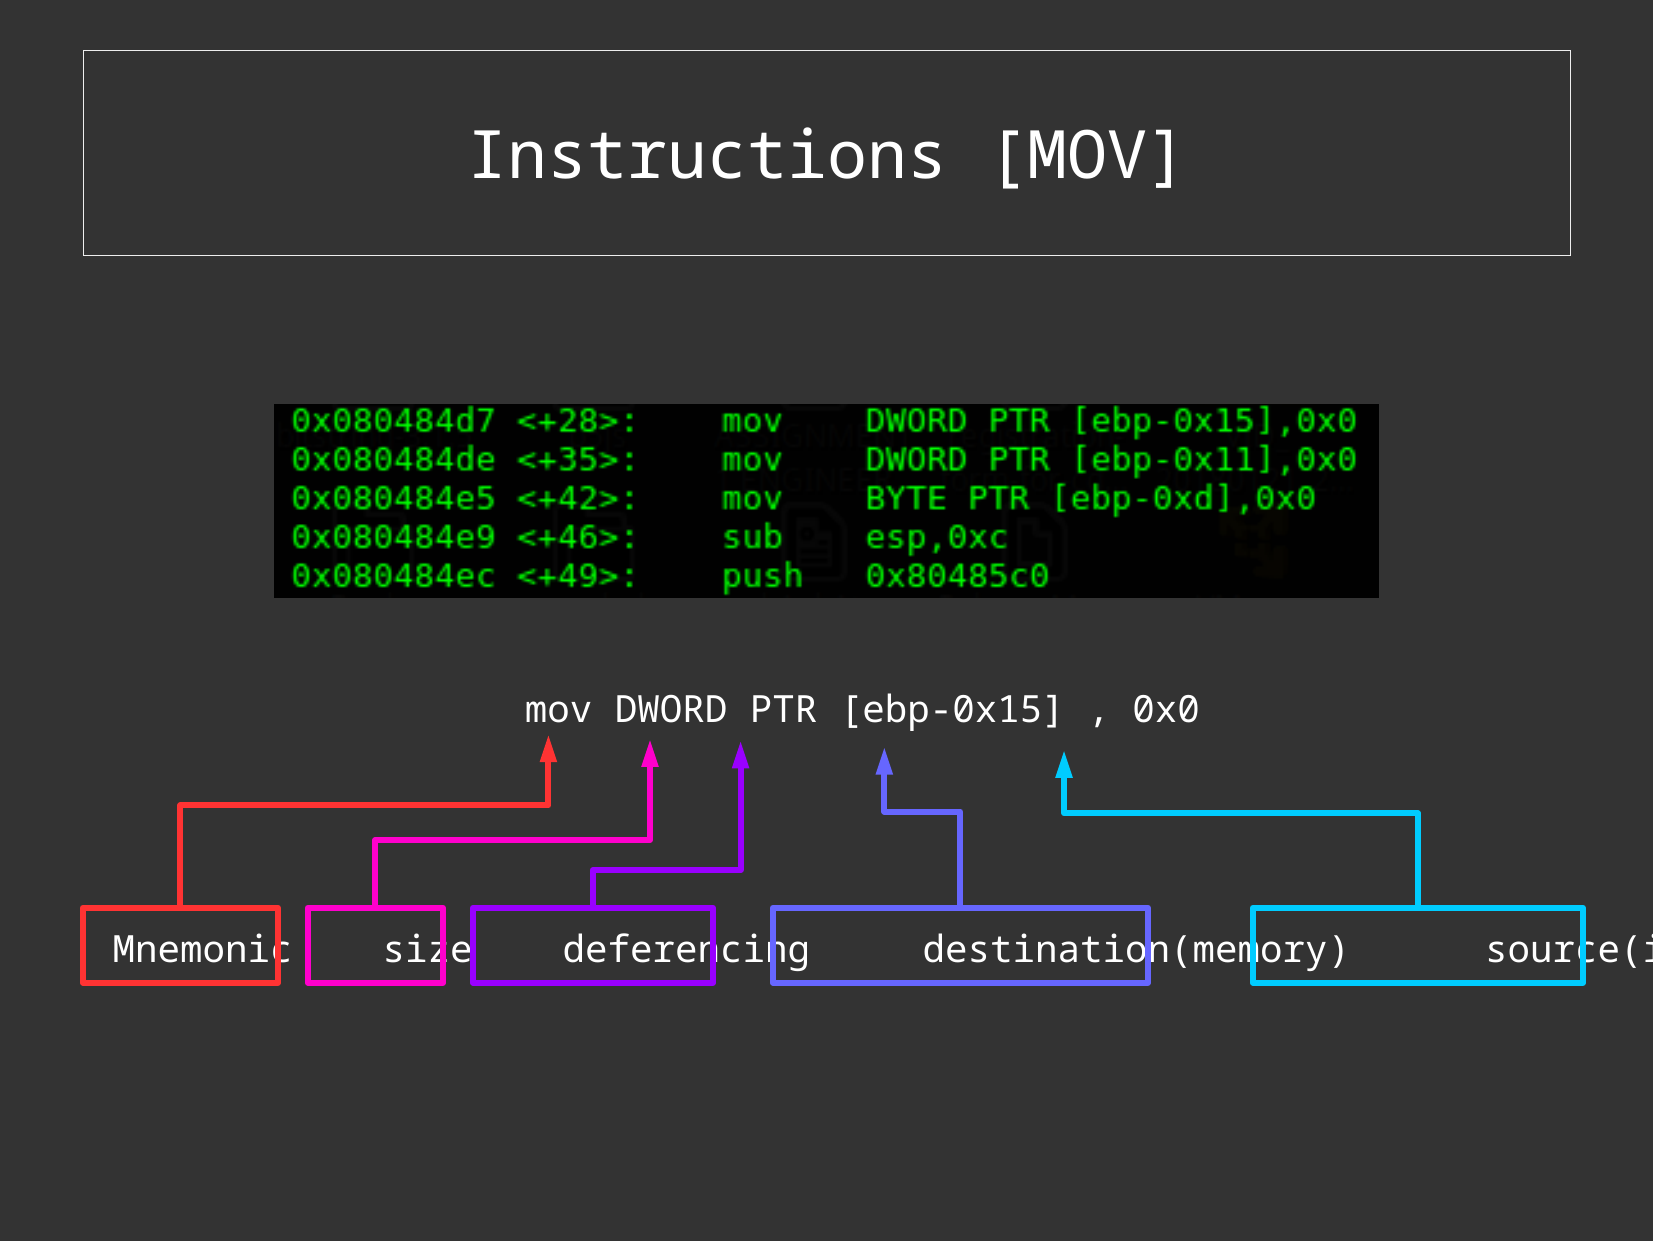

Instructions [MOV]
mov DWORD PTR [ebp-0x15] , 0x0
Mnemonic size deferencing destination(memory) source(immediate)